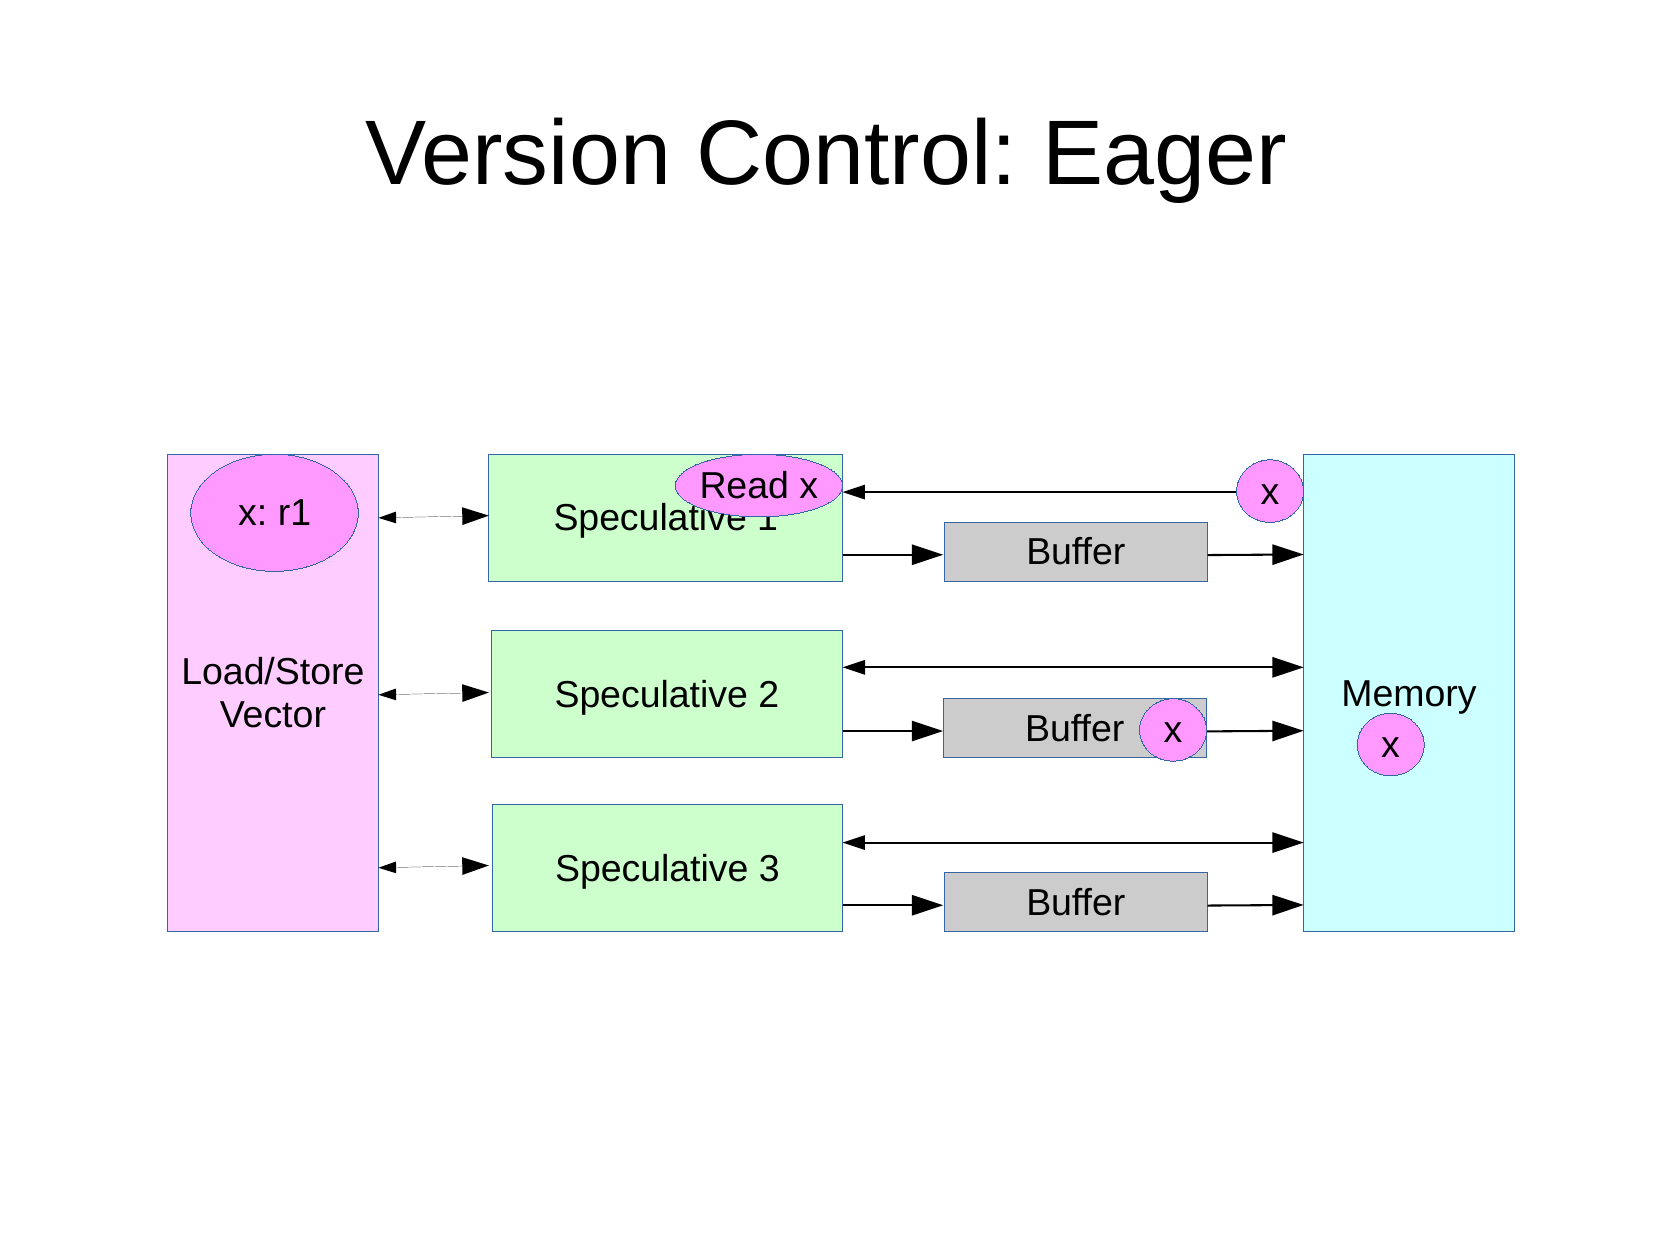

# Version Control: Eager
Load/Store
Vector
x: w2
x: r1
x
Speculative 1
Memory
Read x
Buffer
Speculative 2
Buffer
x
x
Speculative 3
Buffer